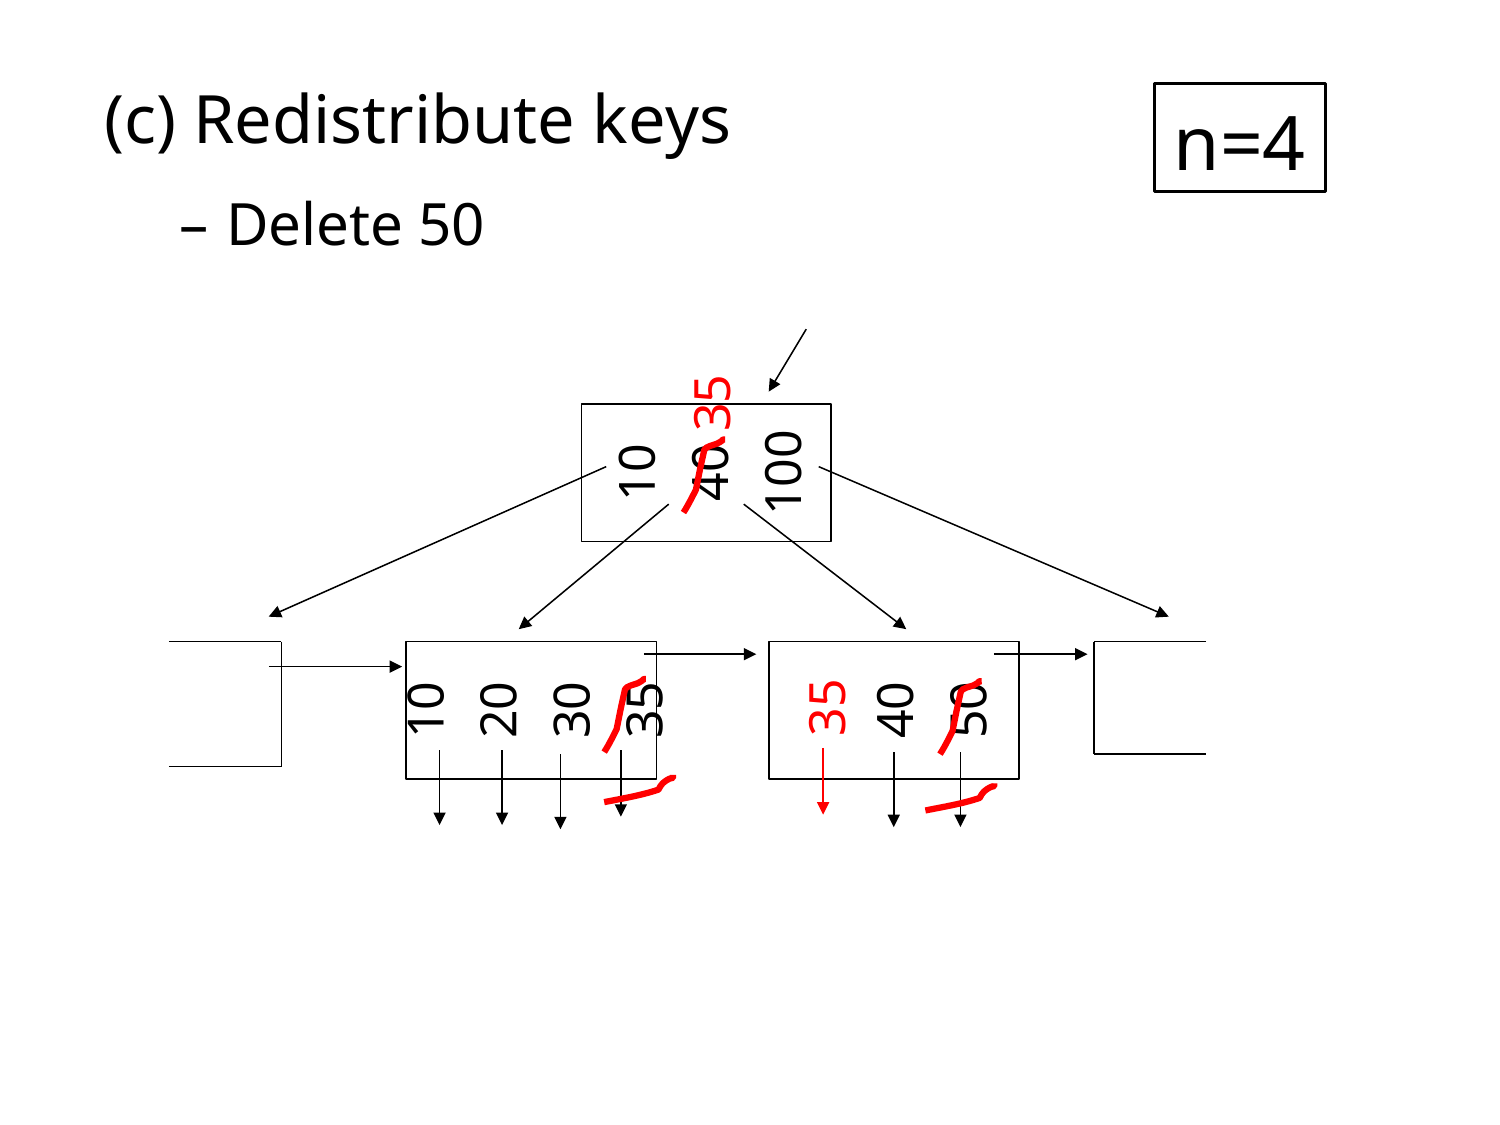

# (c) Redistribute keys
Delete 50
n=4
35
35
10
40
100
10
20
30
35
40
50